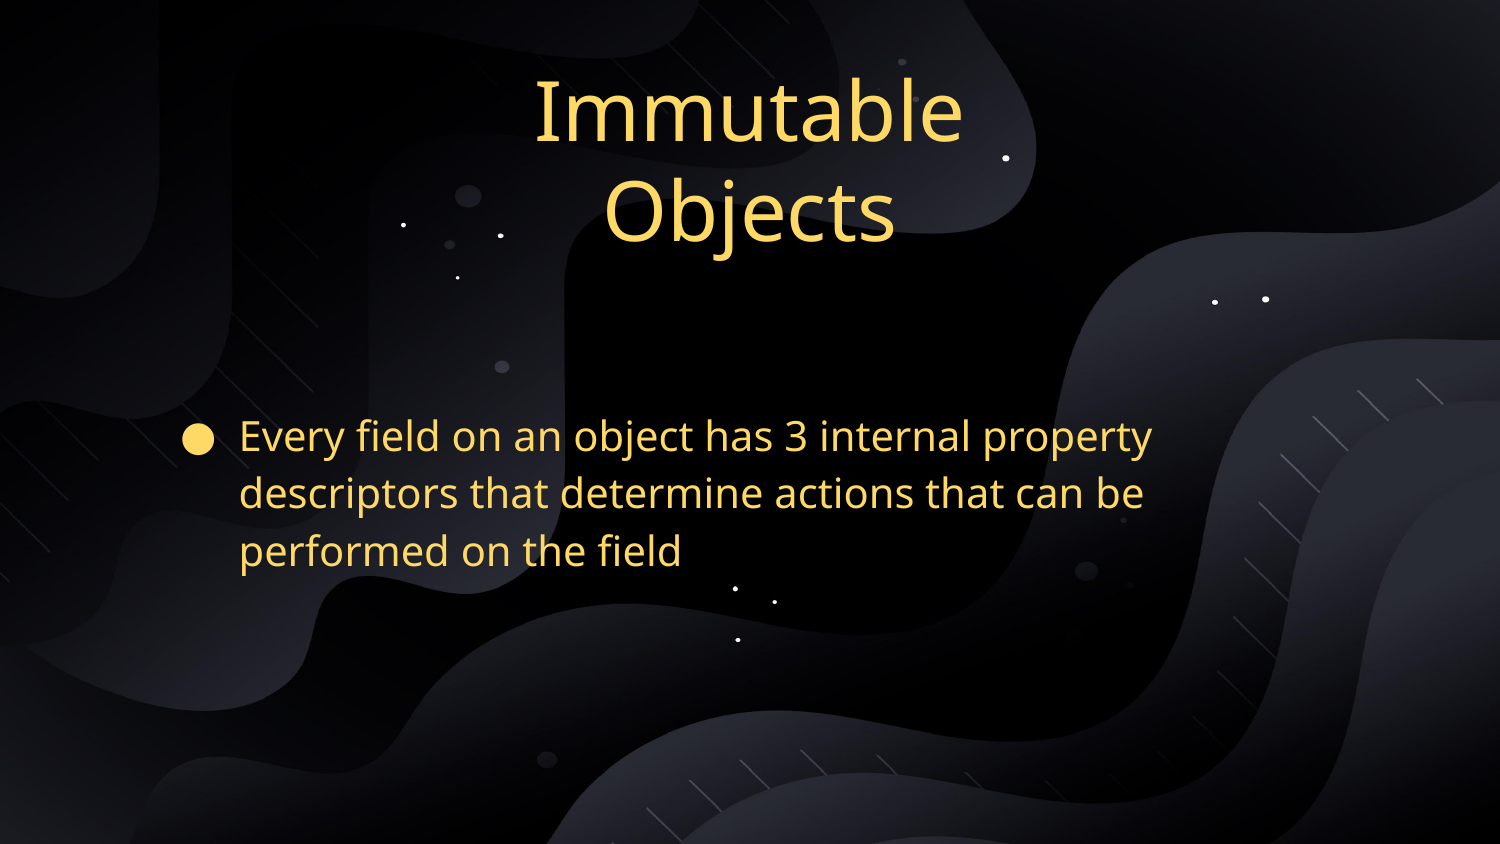

# Immutable Objects
Every field on an object has 3 internal property descriptors that determine actions that can be performed on the field